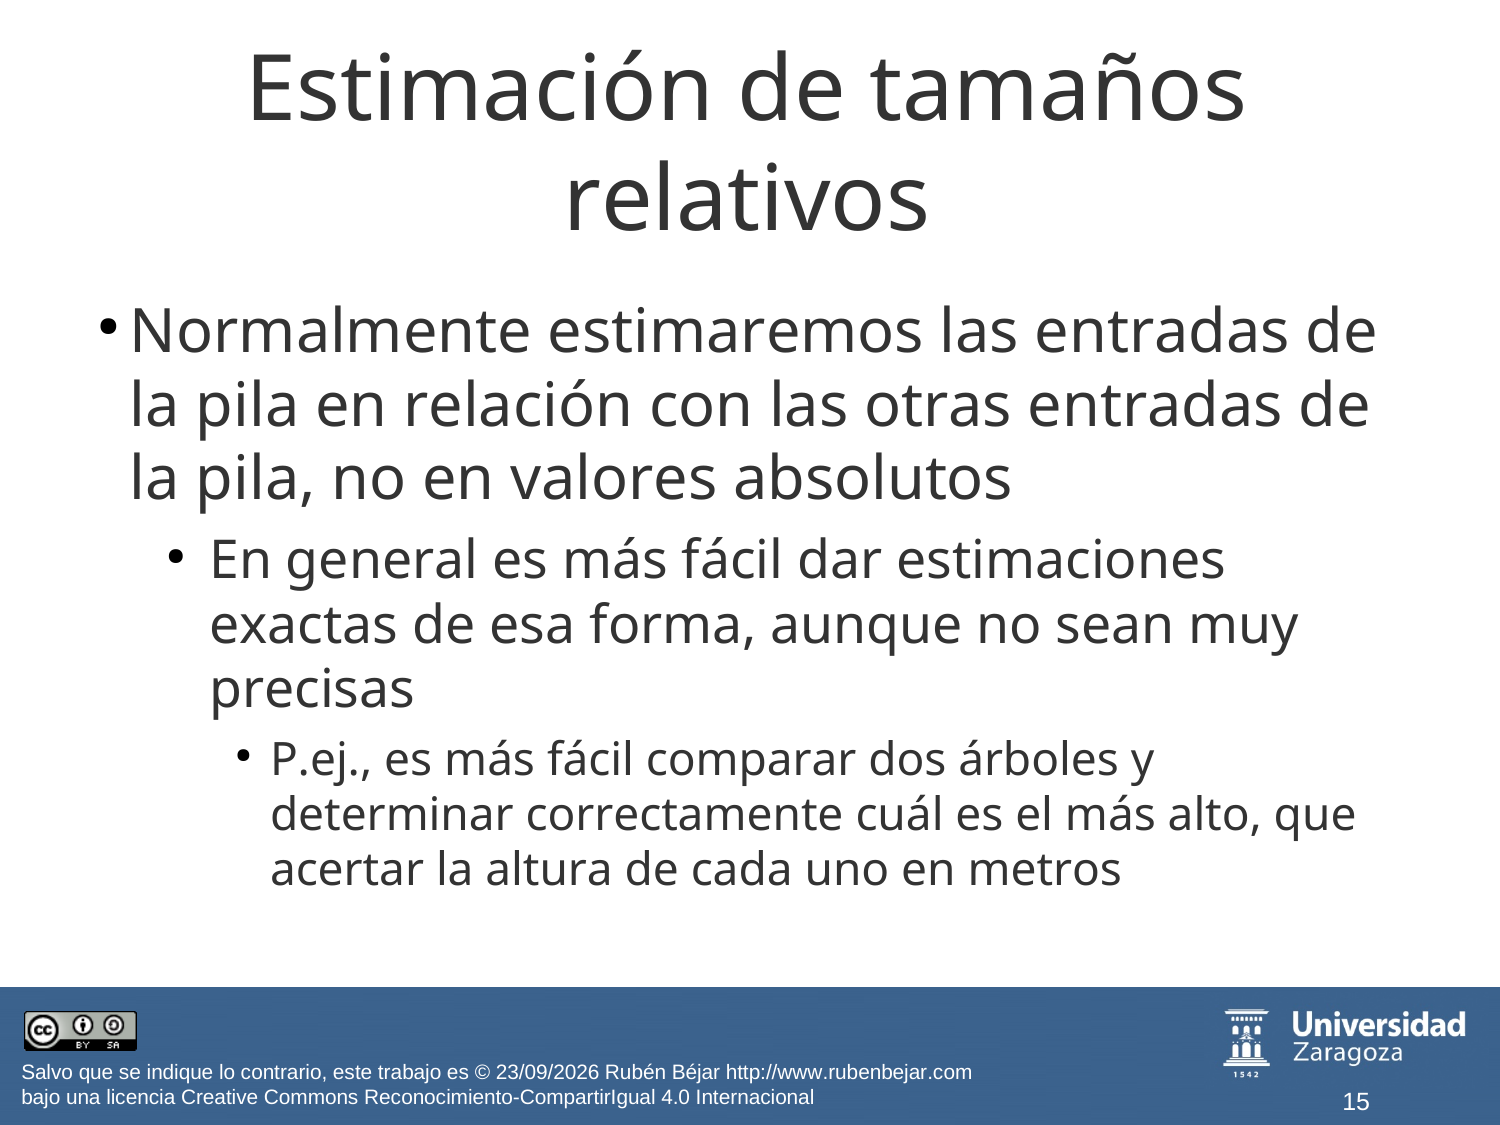

# Estimación de tamaños relativos
Normalmente estimaremos las entradas de la pila en relación con las otras entradas de la pila, no en valores absolutos
En general es más fácil dar estimaciones exactas de esa forma, aunque no sean muy precisas
P.ej., es más fácil comparar dos árboles y determinar correctamente cuál es el más alto, que acertar la altura de cada uno en metros